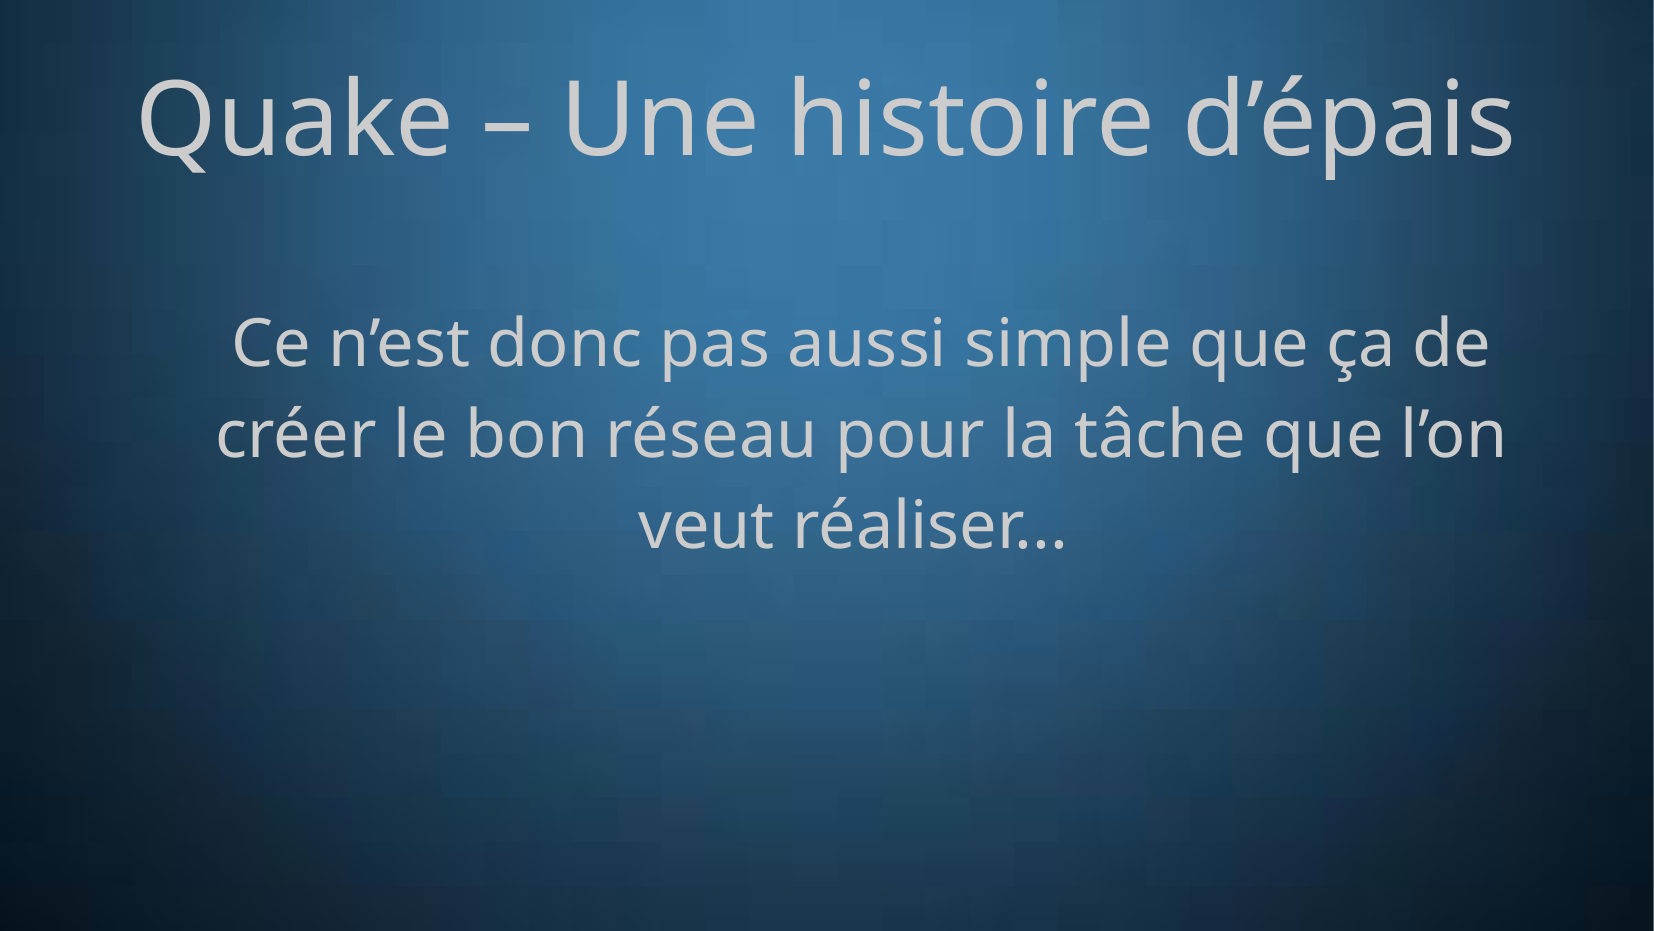

# Quake – Une histoire d’épais
Ce n’est donc pas aussi simple que ça de créer le bon réseau pour la tâche que l’on veut réaliser...